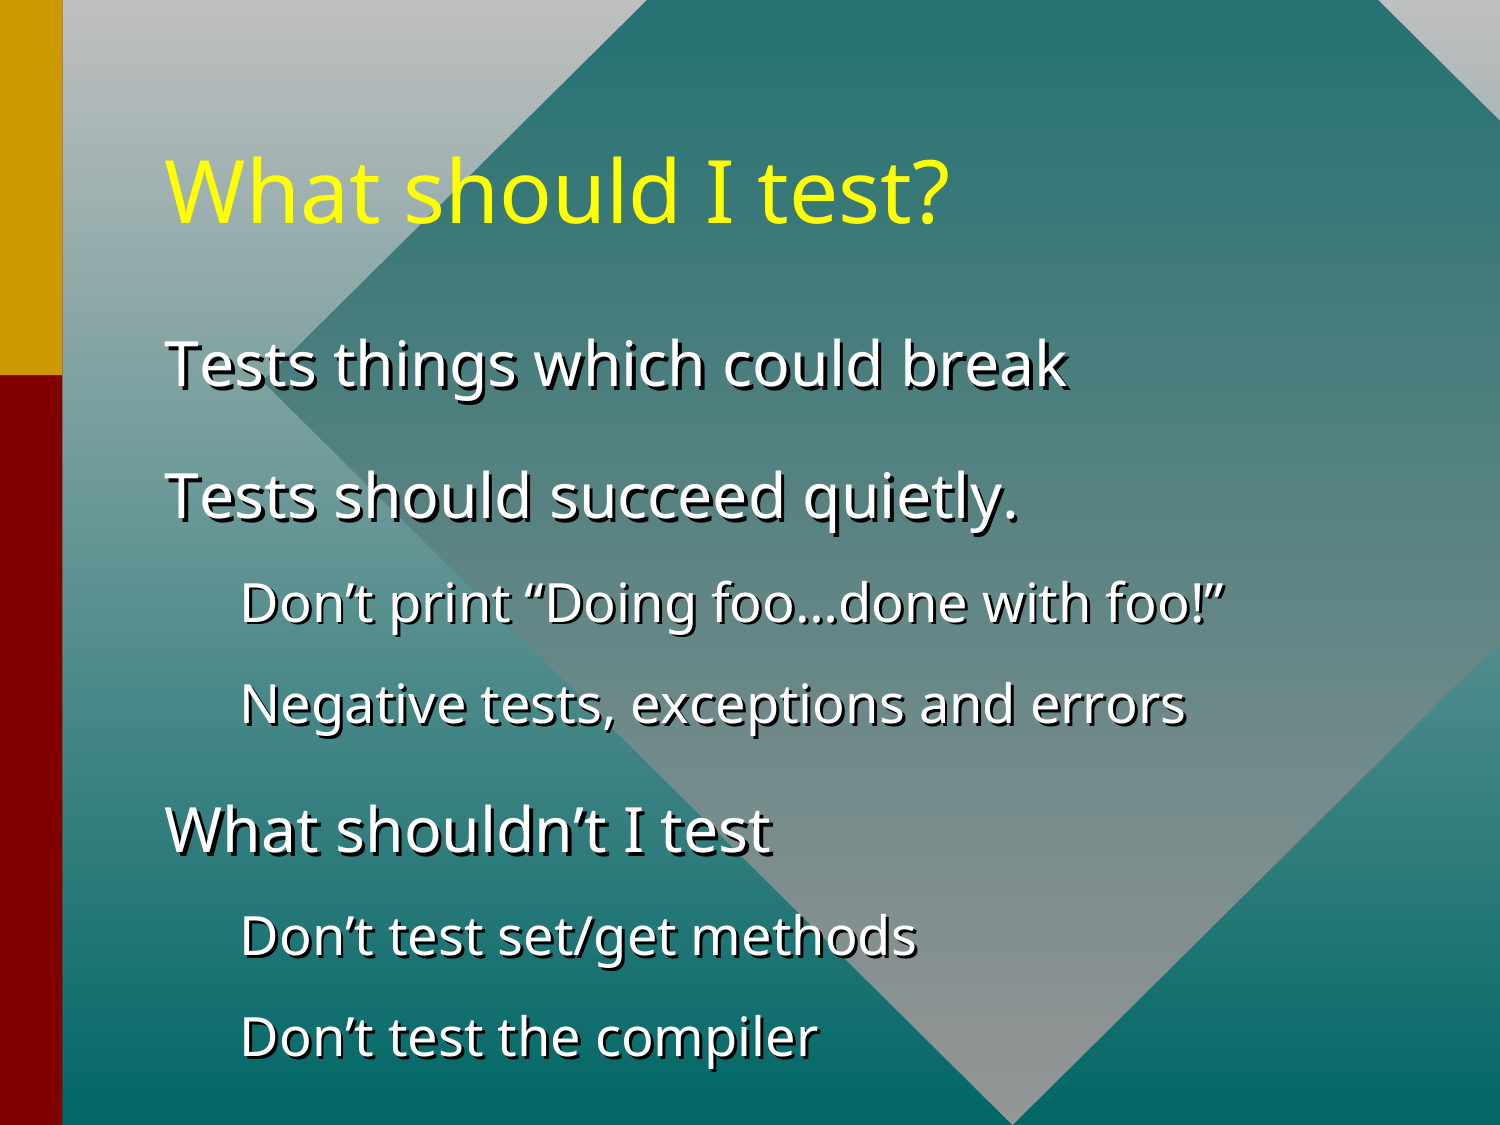

# What should I test?
Tests things which could break
Tests should succeed quietly.
Don’t print “Doing foo…done with foo!”
Negative tests, exceptions and errors
What shouldn’t I test
Don’t test set/get methods
Don’t test the compiler